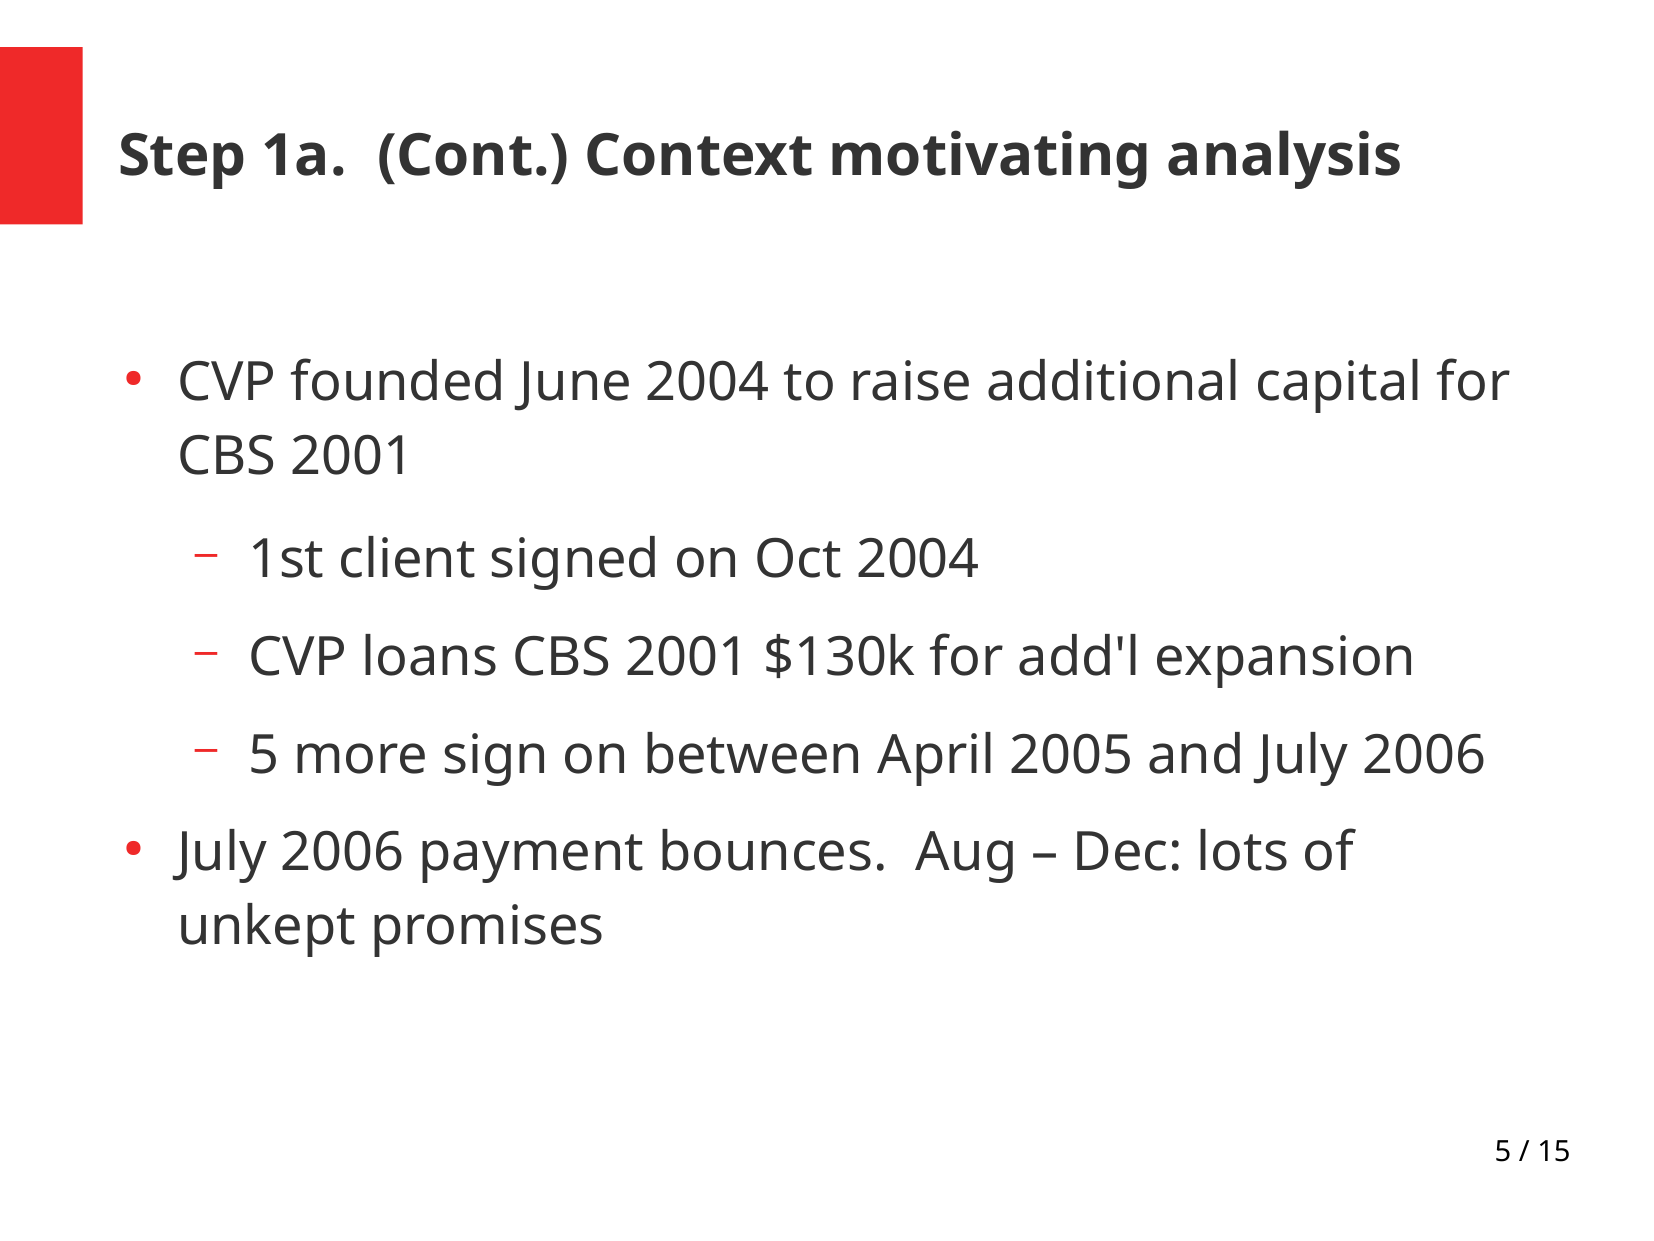

# Step 1a. (Cont.) Context motivating analysis
CVP founded June 2004 to raise additional capital for CBS 2001
1st client signed on Oct 2004
CVP loans CBS 2001 $130k for add'l expansion
5 more sign on between April 2005 and July 2006
July 2006 payment bounces. Aug – Dec: lots of unkept promises
5